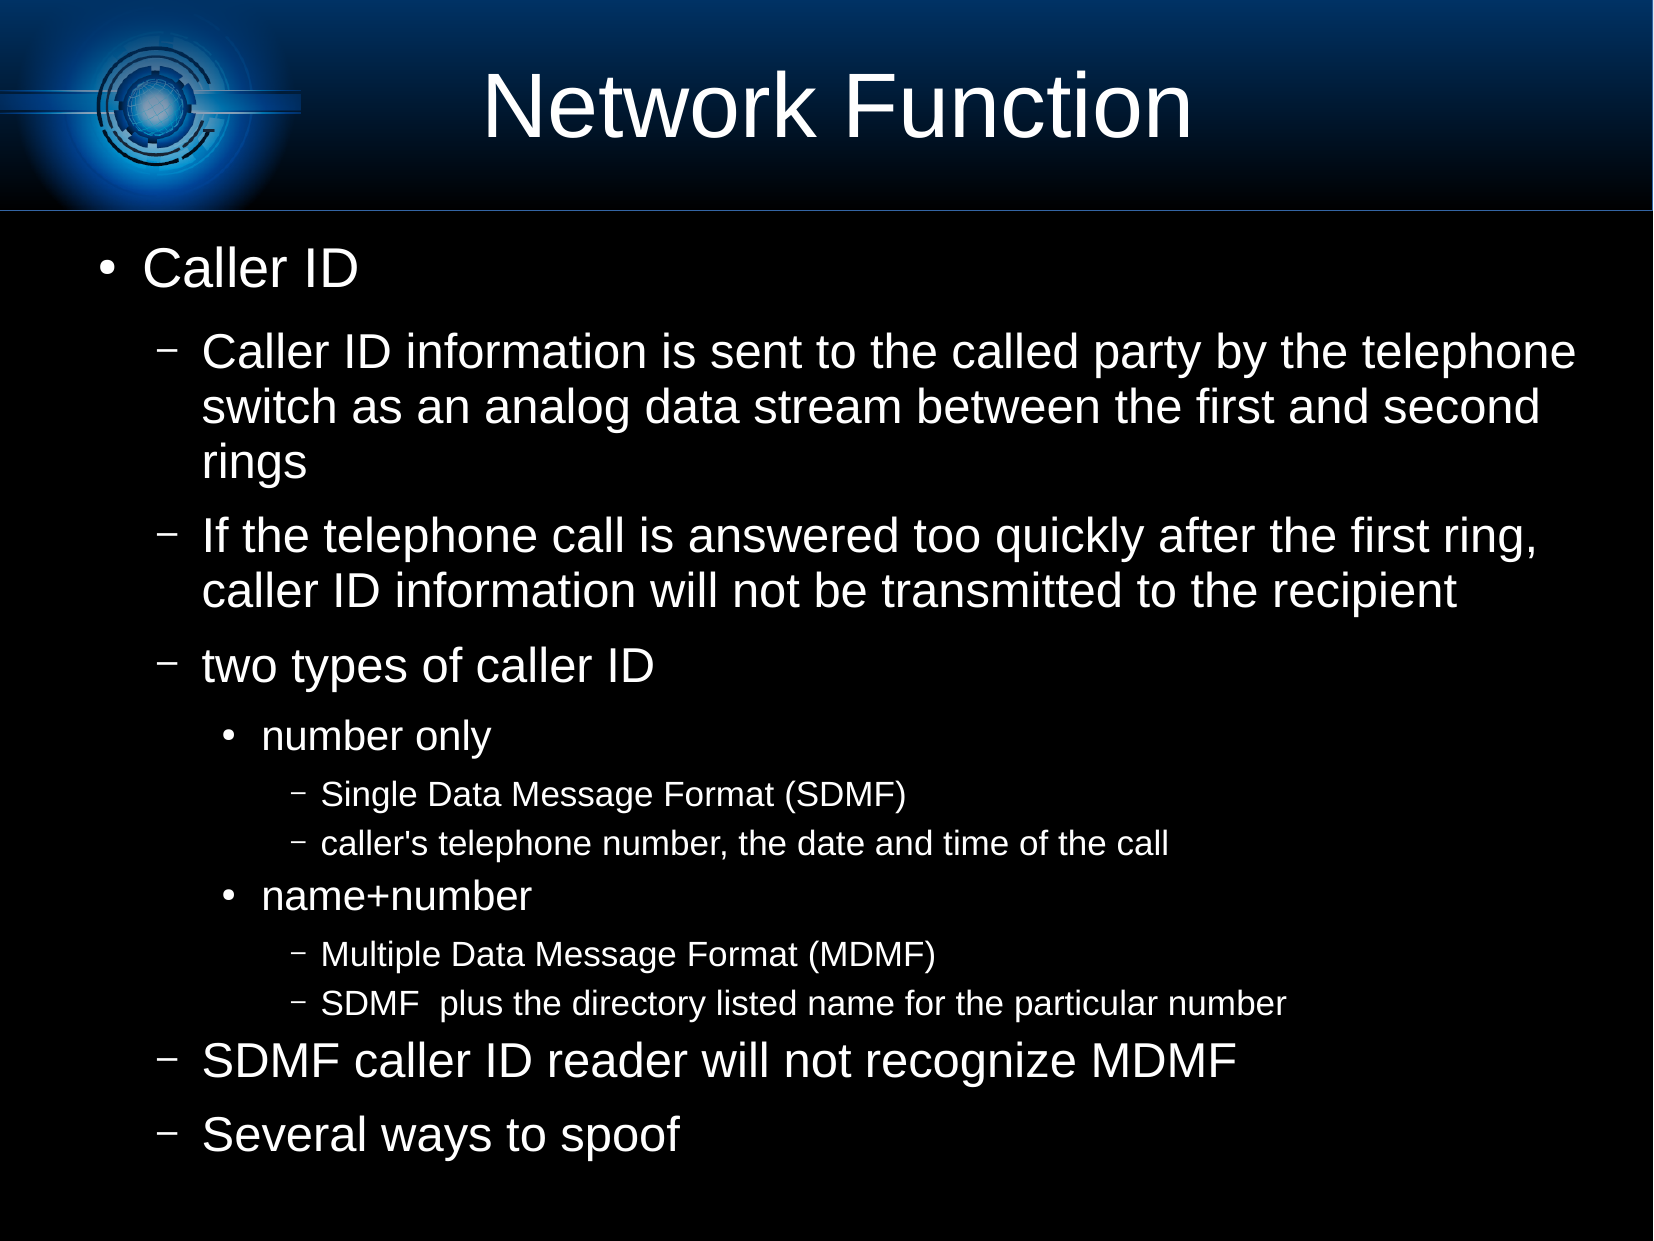

# Network Function
Caller ID
Caller ID information is sent to the called party by the telephone switch as an analog data stream between the first and second rings
If the telephone call is answered too quickly after the first ring, caller ID information will not be transmitted to the recipient
two types of caller ID
number only
Single Data Message Format (SDMF)
caller's telephone number, the date and time of the call
name+number
Multiple Data Message Format (MDMF)
SDMF plus the directory listed name for the particular number
SDMF caller ID reader will not recognize MDMF
Several ways to spoof